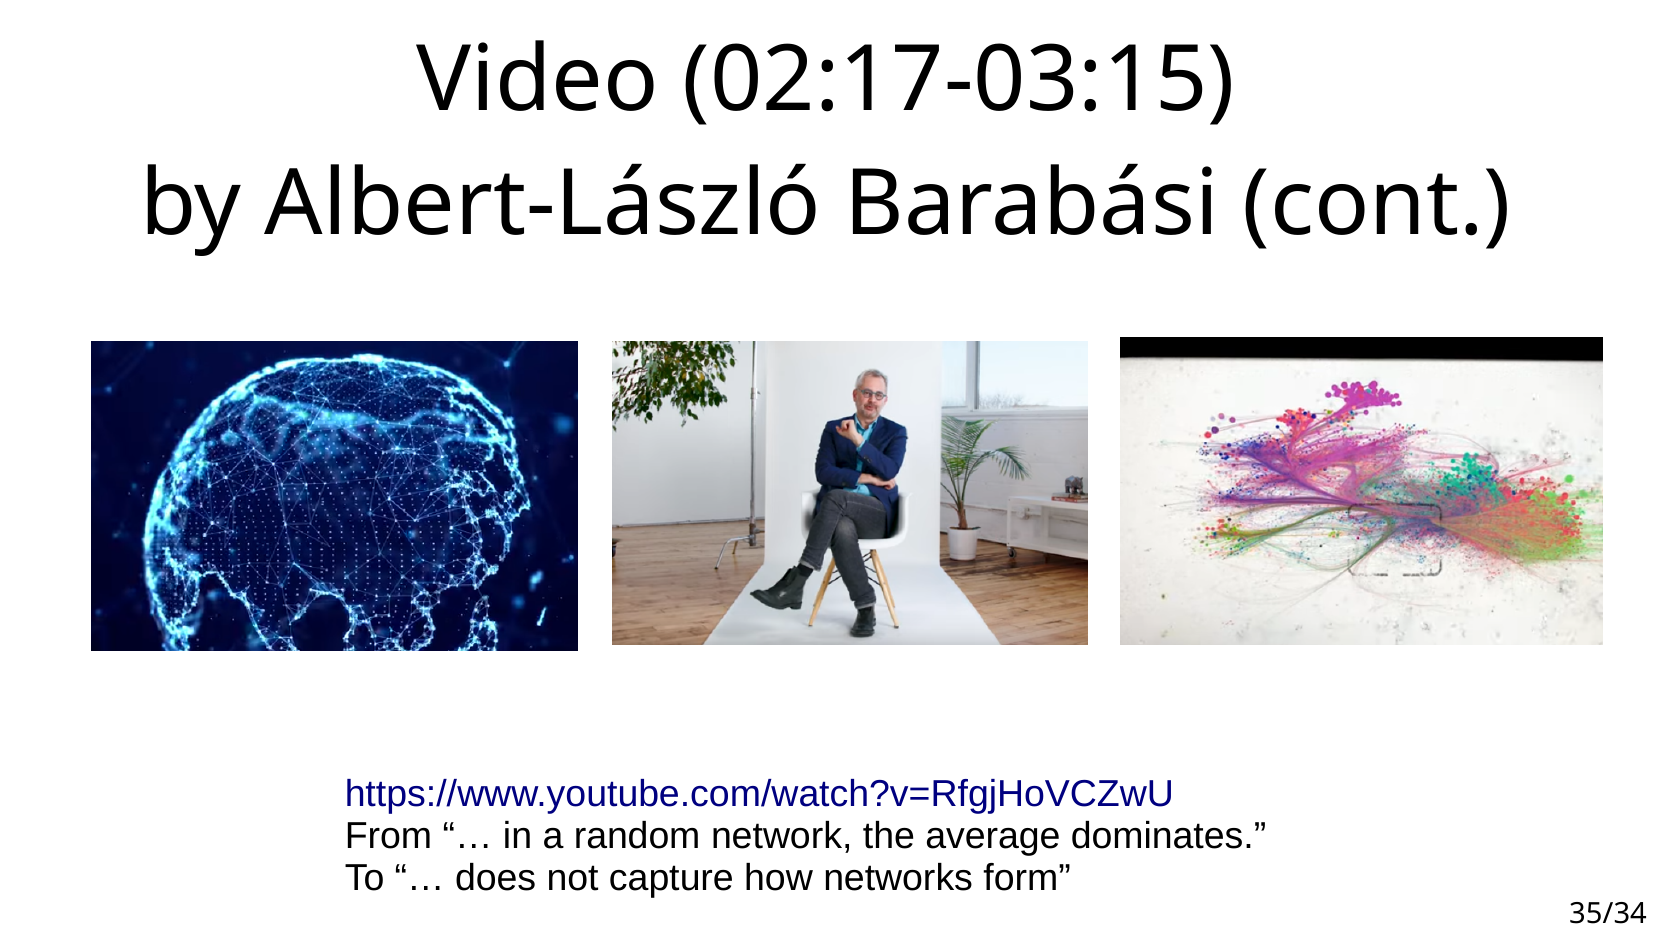

# Video (02:17-03:15) by Albert-László Barabási (cont.)
https://www.youtube.com/watch?v=RfgjHoVCZwU
From “… in a random network, the average dominates.”
To “… does not capture how networks form”
35